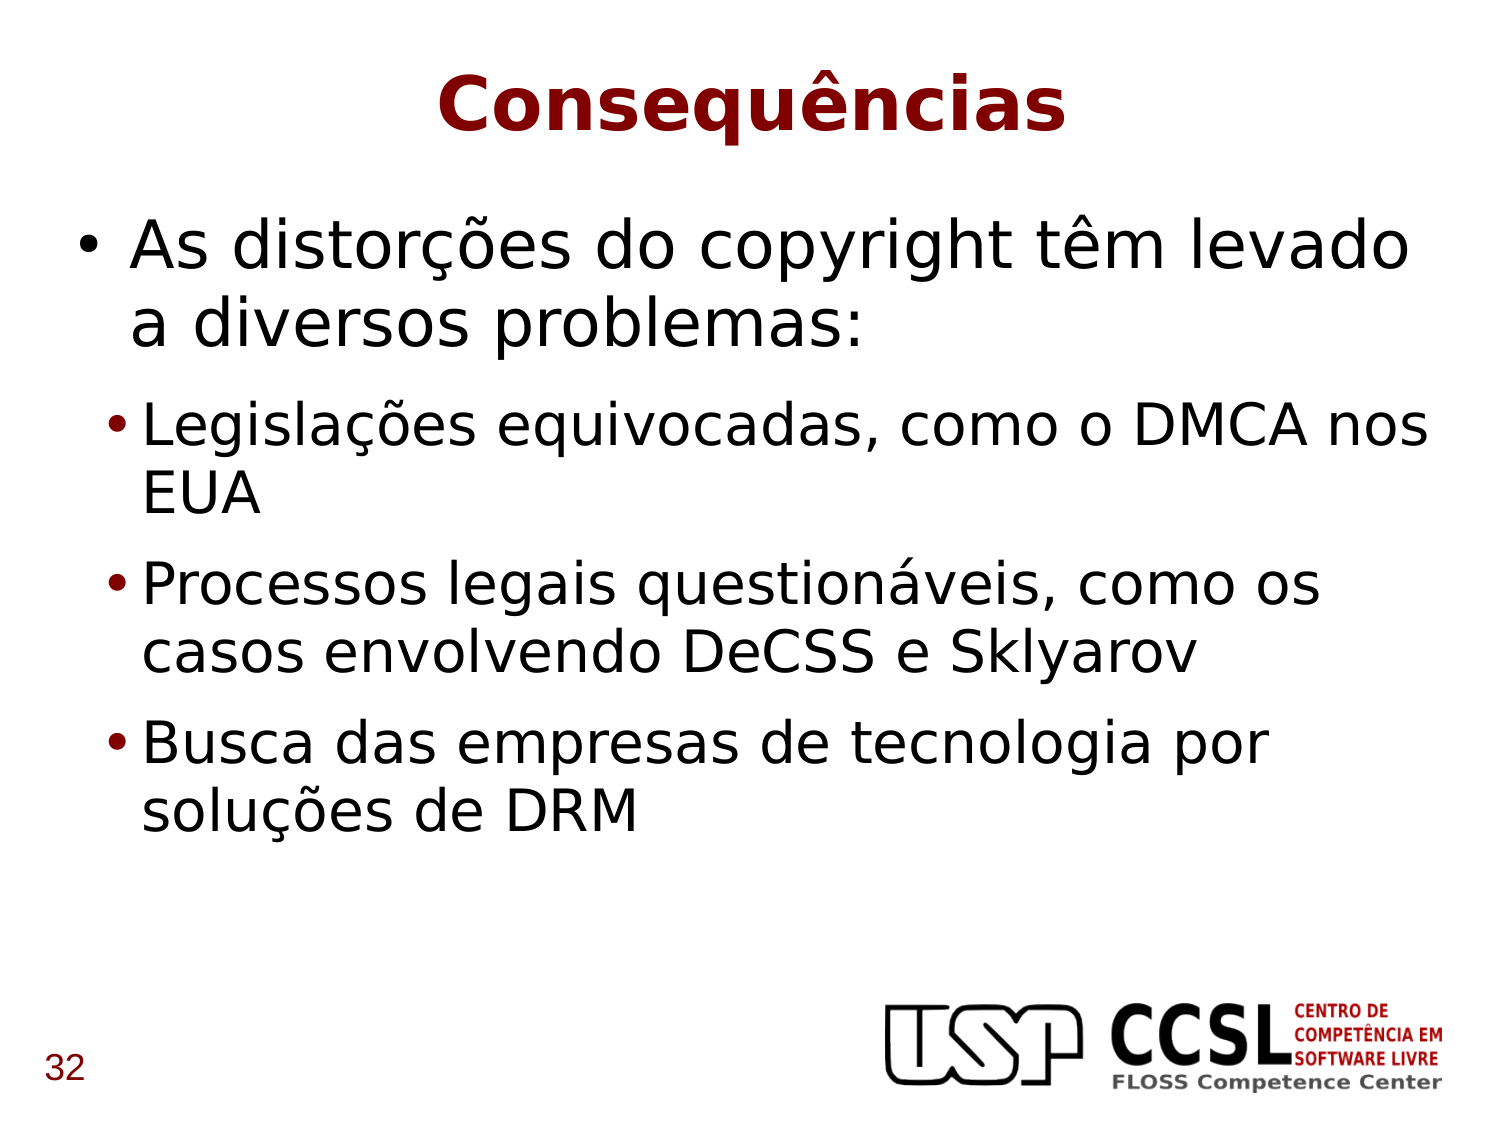

# Consequências
As distorções do copyright têm levado a diversos problemas:
Legislações equivocadas, como o DMCA nos EUA
Processos legais questionáveis, como os casos envolvendo DeCSS e Sklyarov
Busca das empresas de tecnologia por soluções de DRM